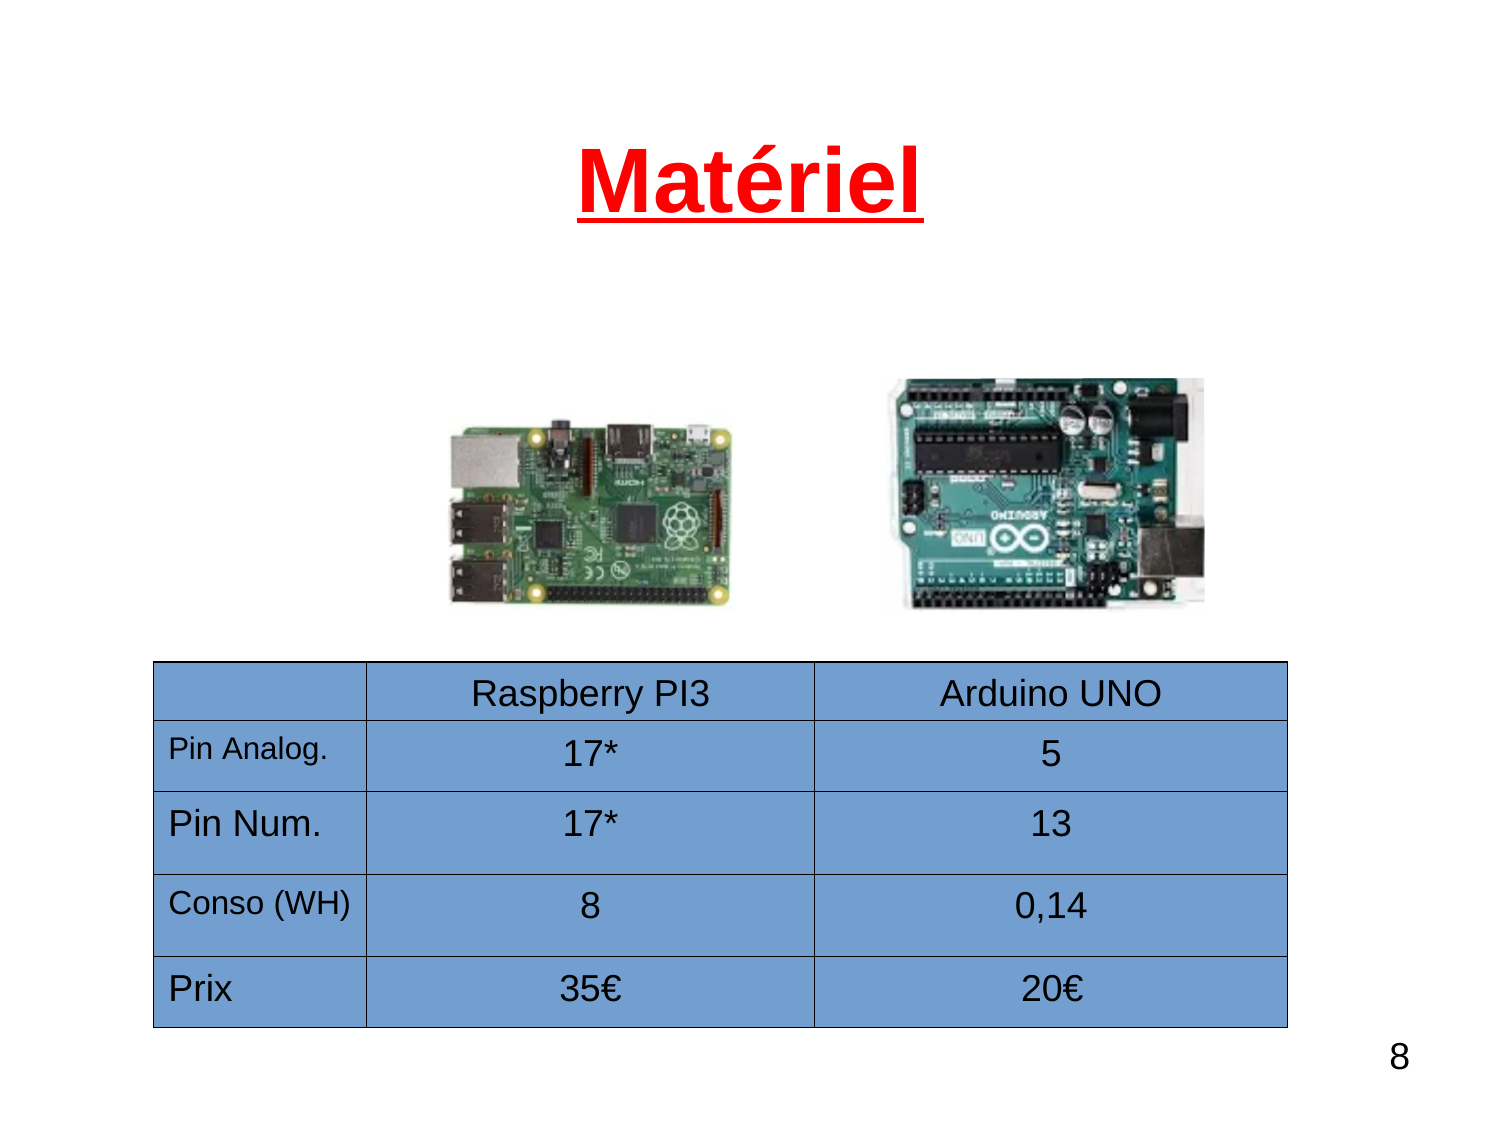

Matériel
Raspberry PI3
Arduino UNO
Pin Analog.
17*
5
Pin Num.
17*
13
Conso (WH)
8
0,14
Prix
35€
20€
8